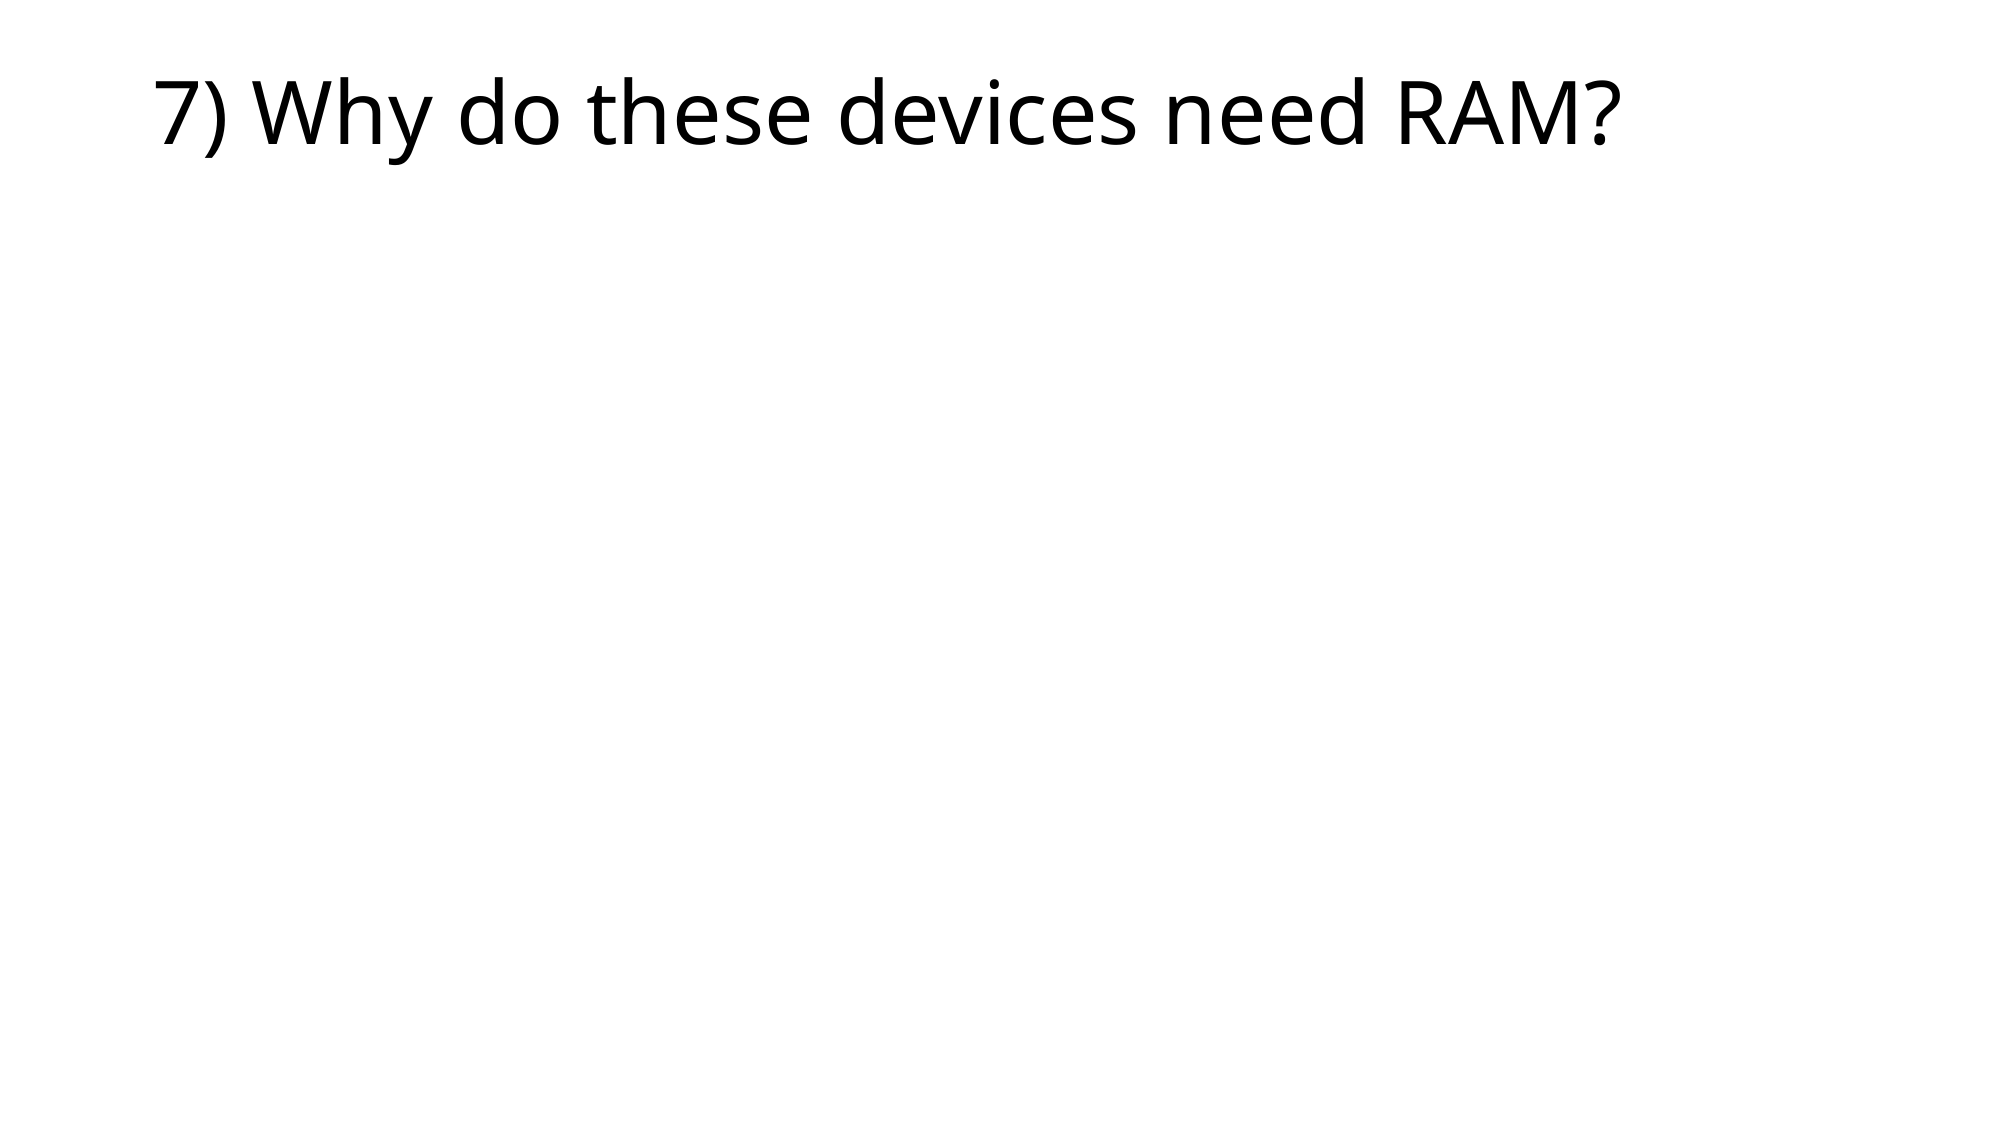

# 7) Why do these devices need RAM?